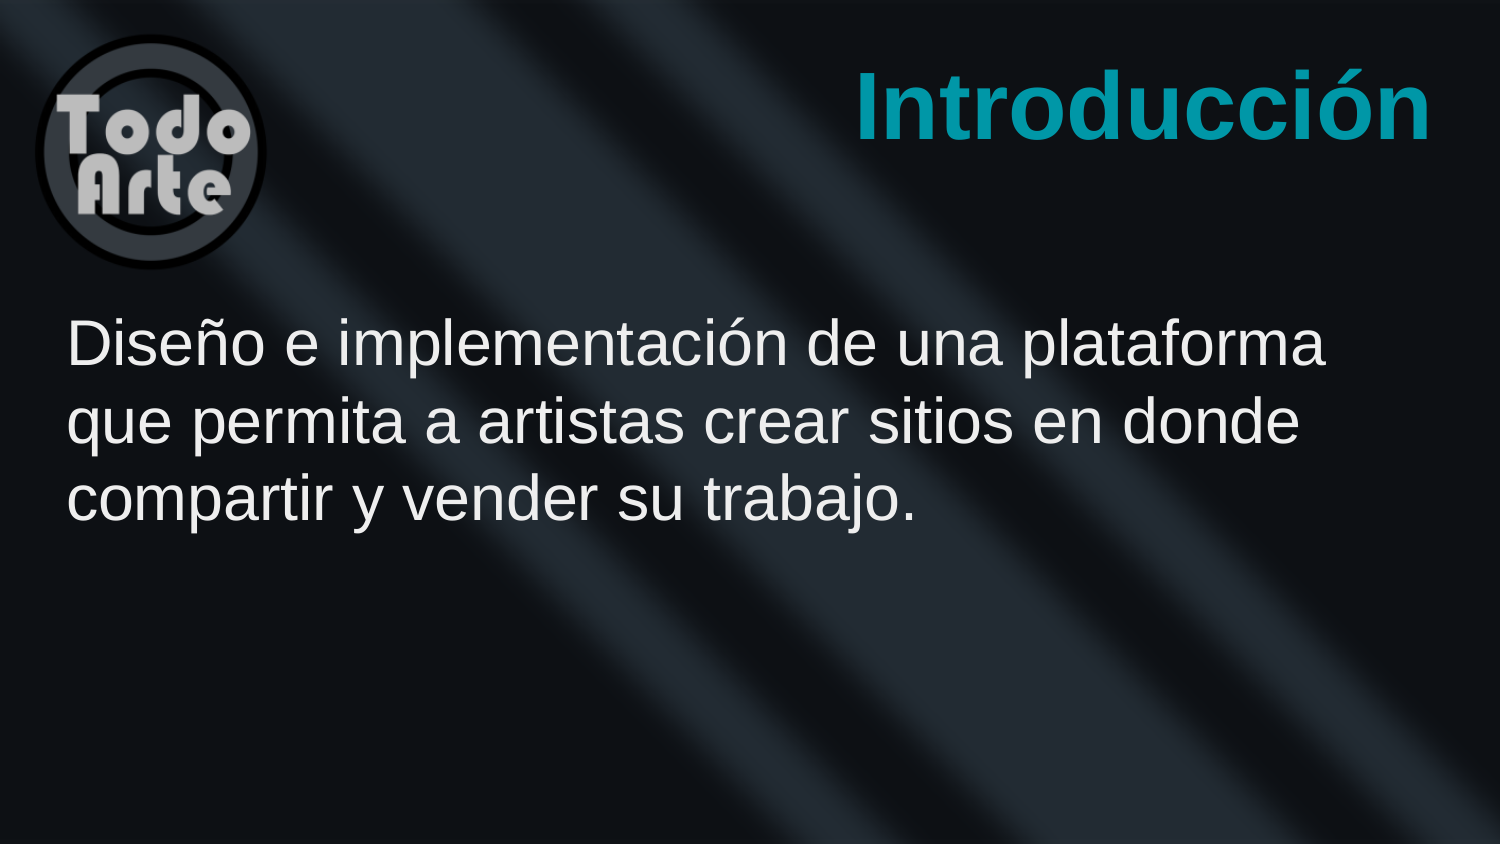

# Introducción
Diseño e implementación de una plataforma que permita a artistas crear sitios en donde compartir y vender su trabajo.